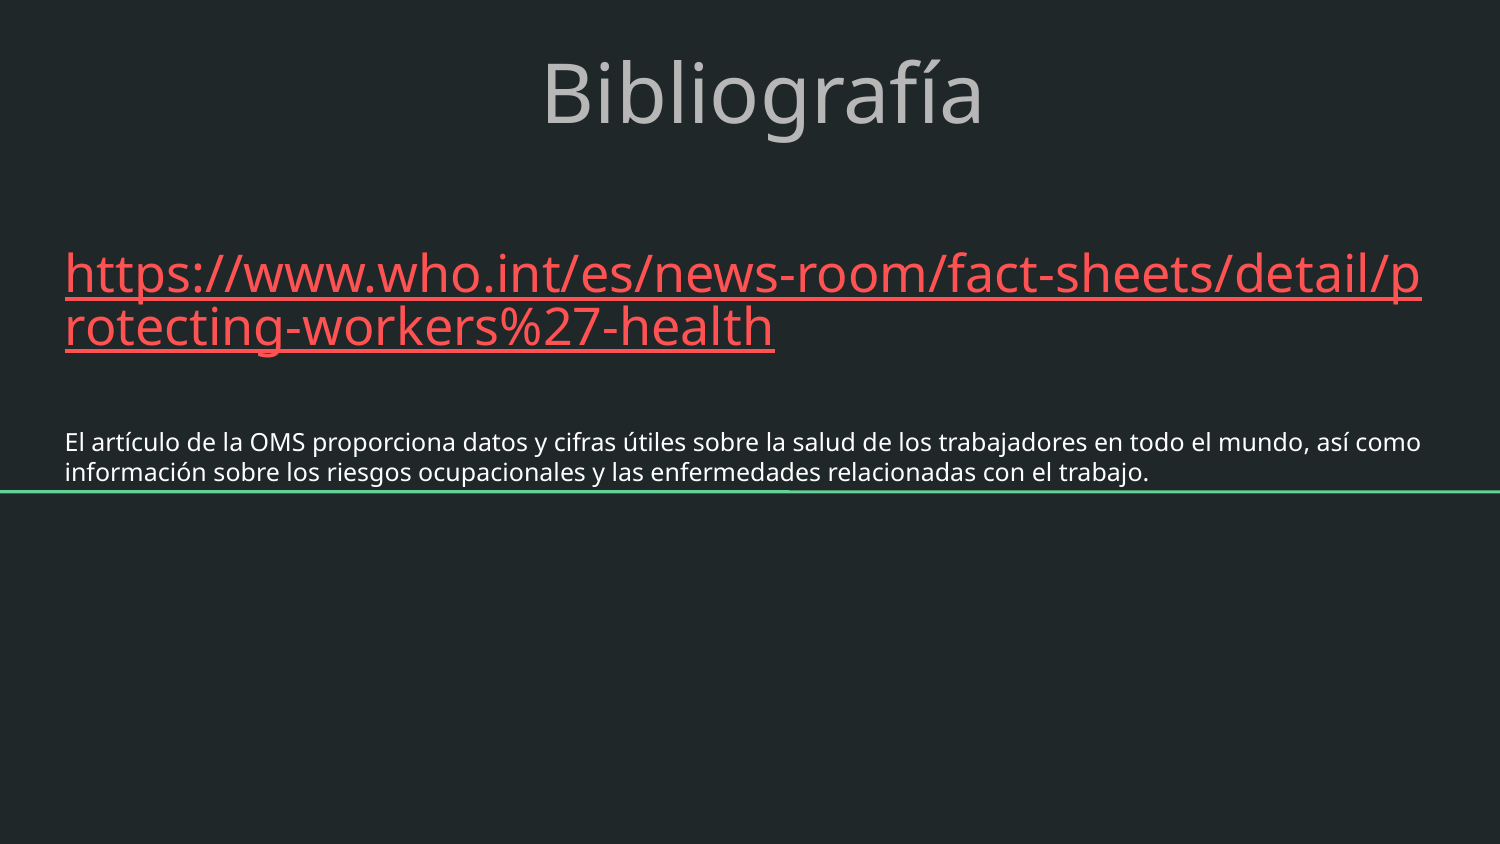

# Bibliografía
https://www.who.int/es/news-room/fact-sheets/detail/protecting-workers%27-health
El artículo de la OMS proporciona datos y cifras útiles sobre la salud de los trabajadores en todo el mundo, así como información sobre los riesgos ocupacionales y las enfermedades relacionadas con el trabajo.